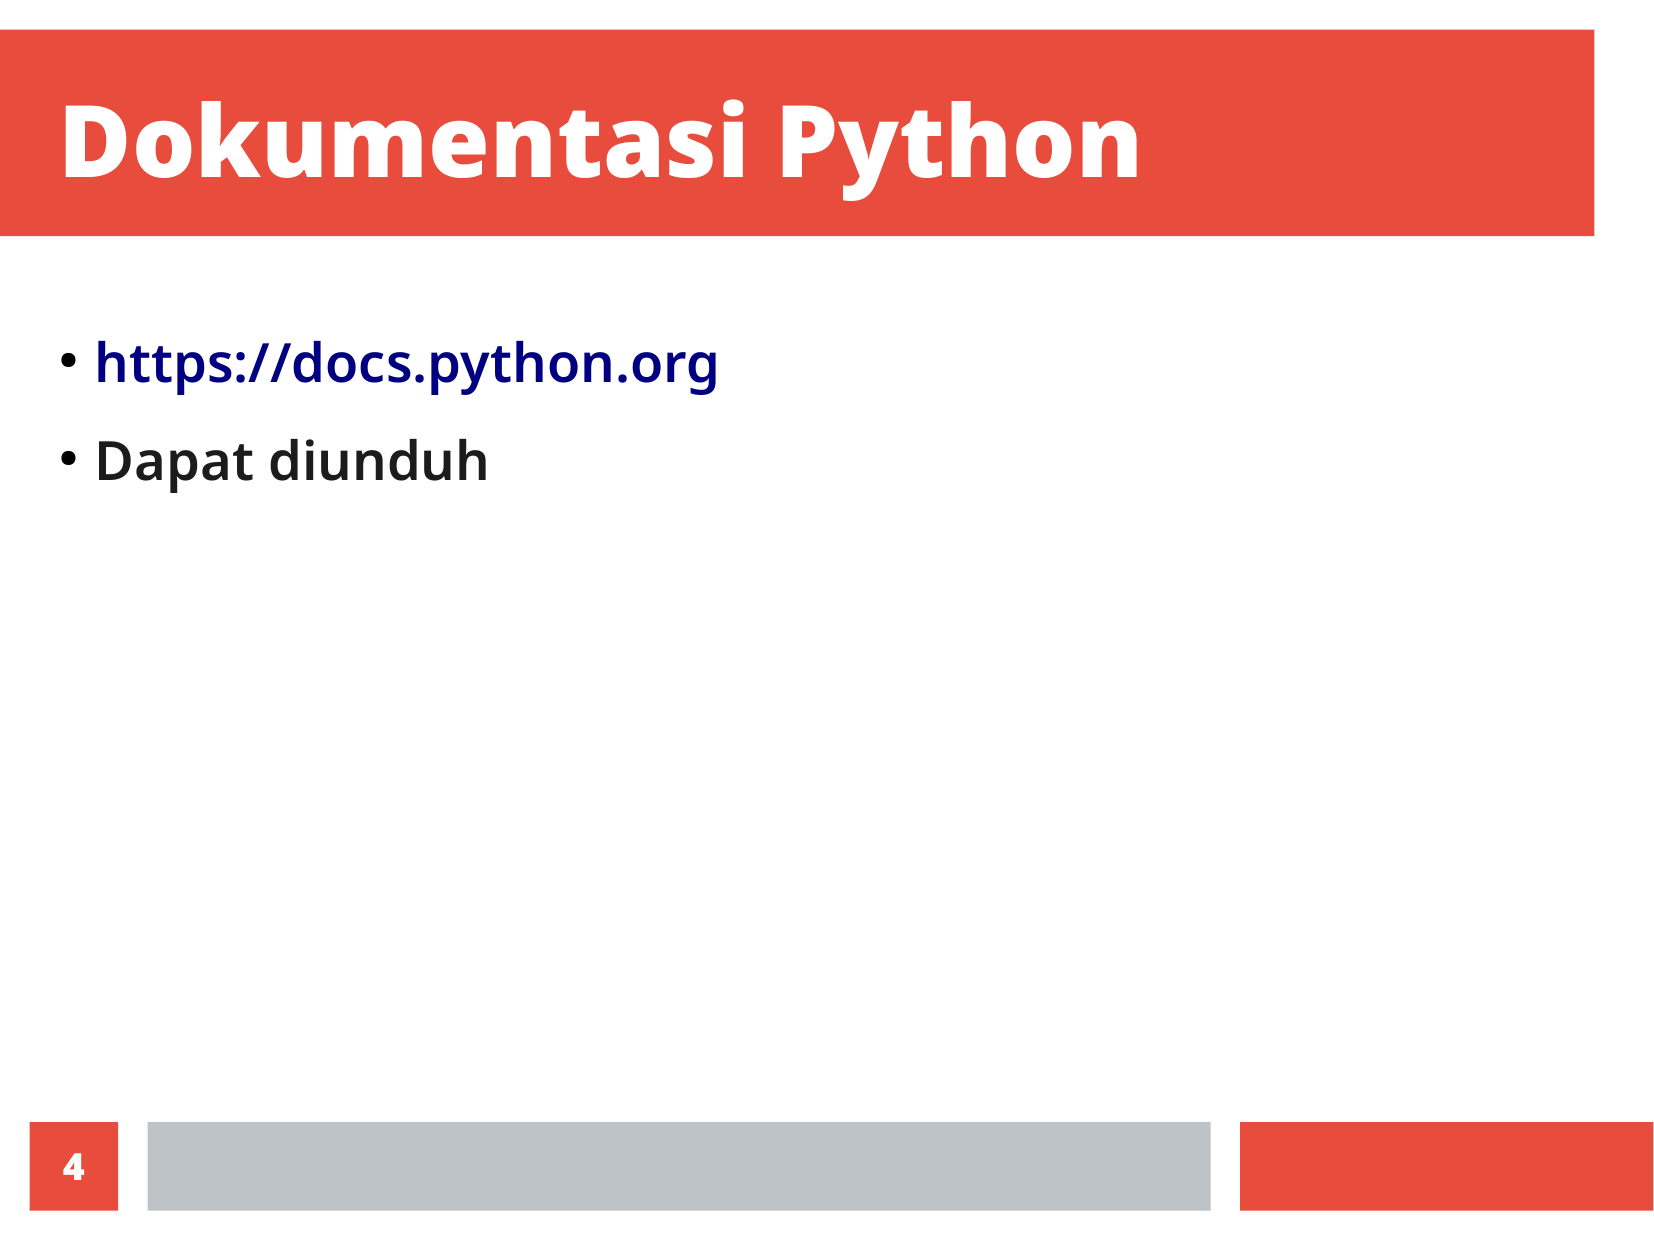

# Dokumentasi Python
https://docs.python.org
Dapat diunduh
4